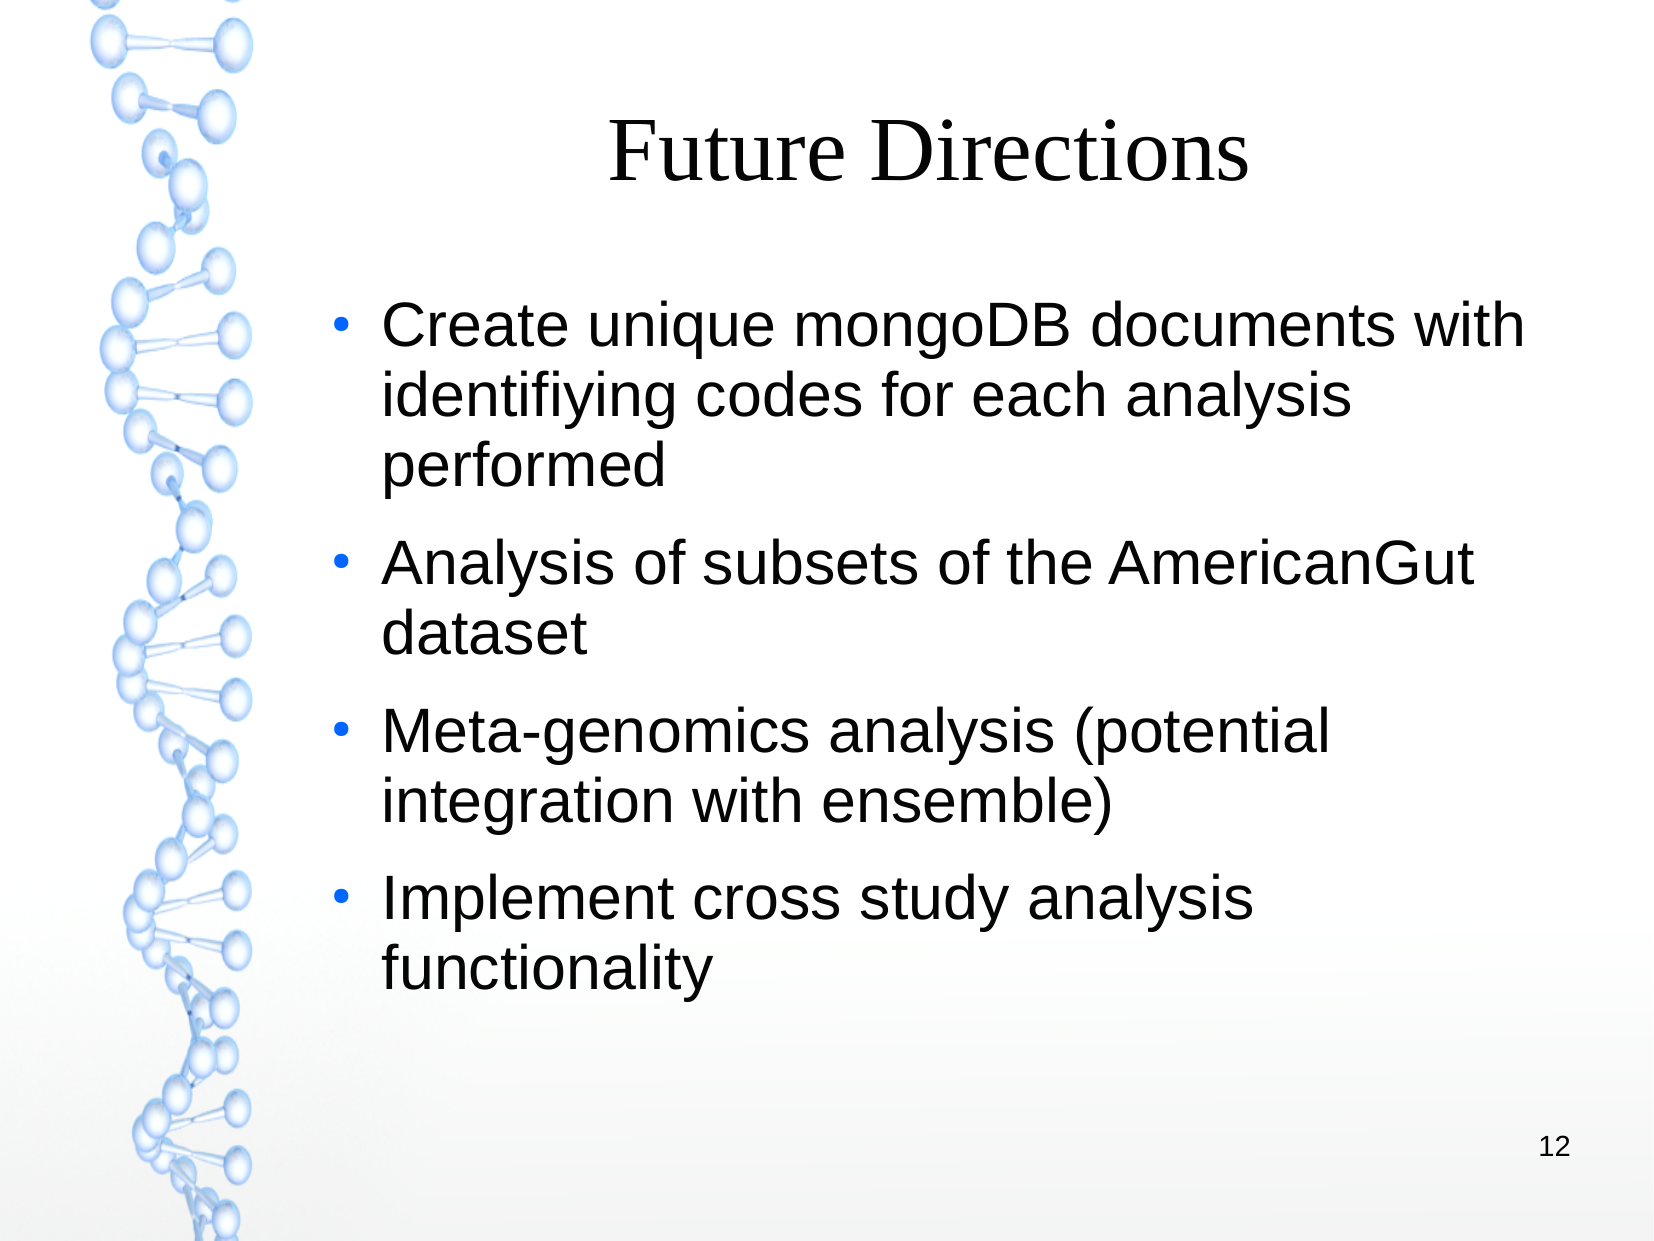

# Future Directions
Create unique mongoDB documents with identifiying codes for each analysis performed
Analysis of subsets of the AmericanGut dataset
Meta-genomics analysis (potential integration with ensemble)
Implement cross study analysis functionality
12